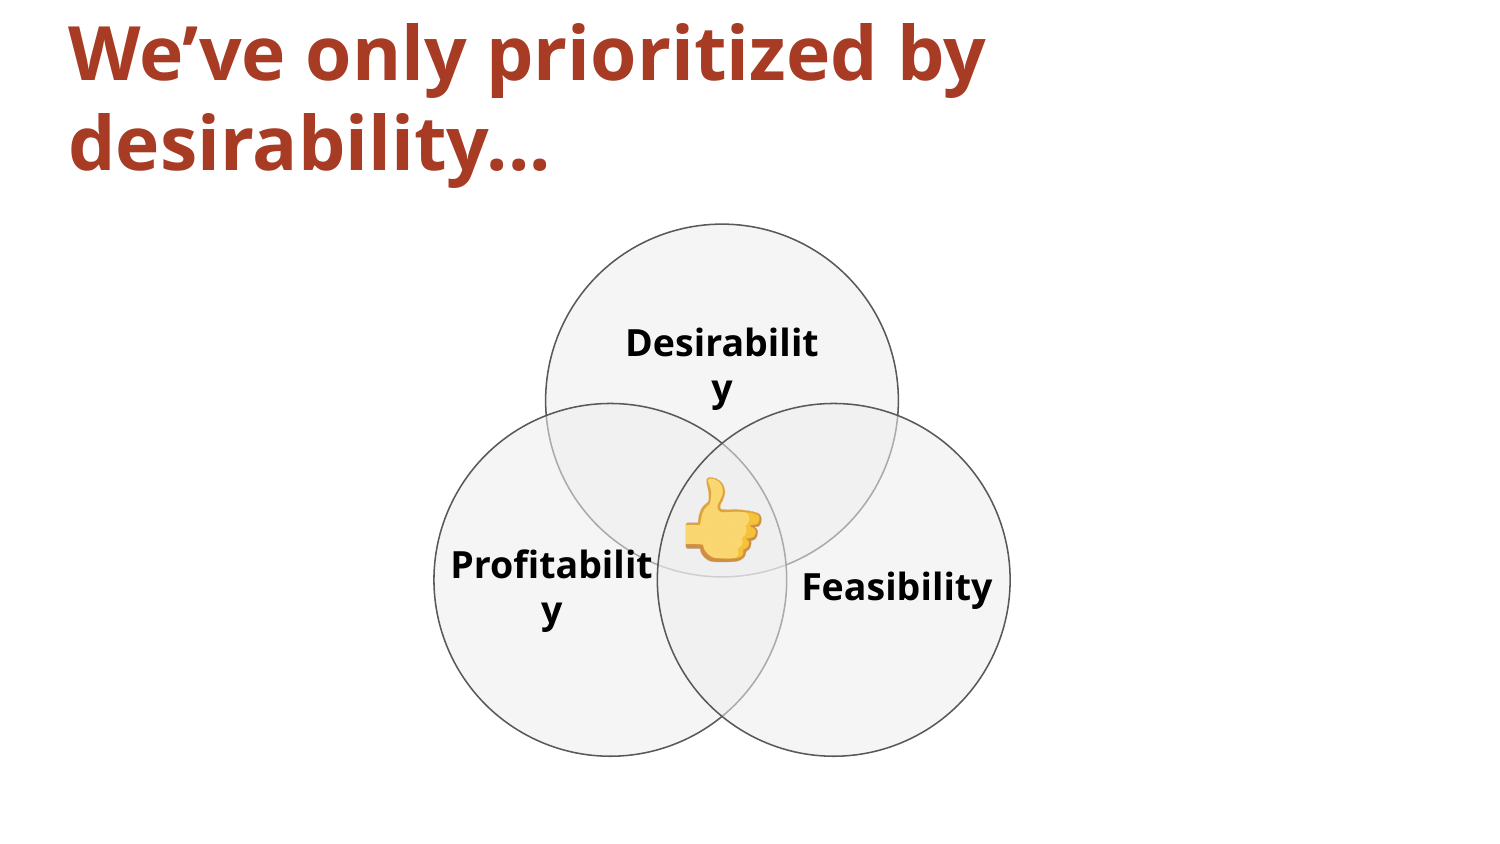

We’ve only prioritized by desirability...
Desirability
Profitability
Feasibility